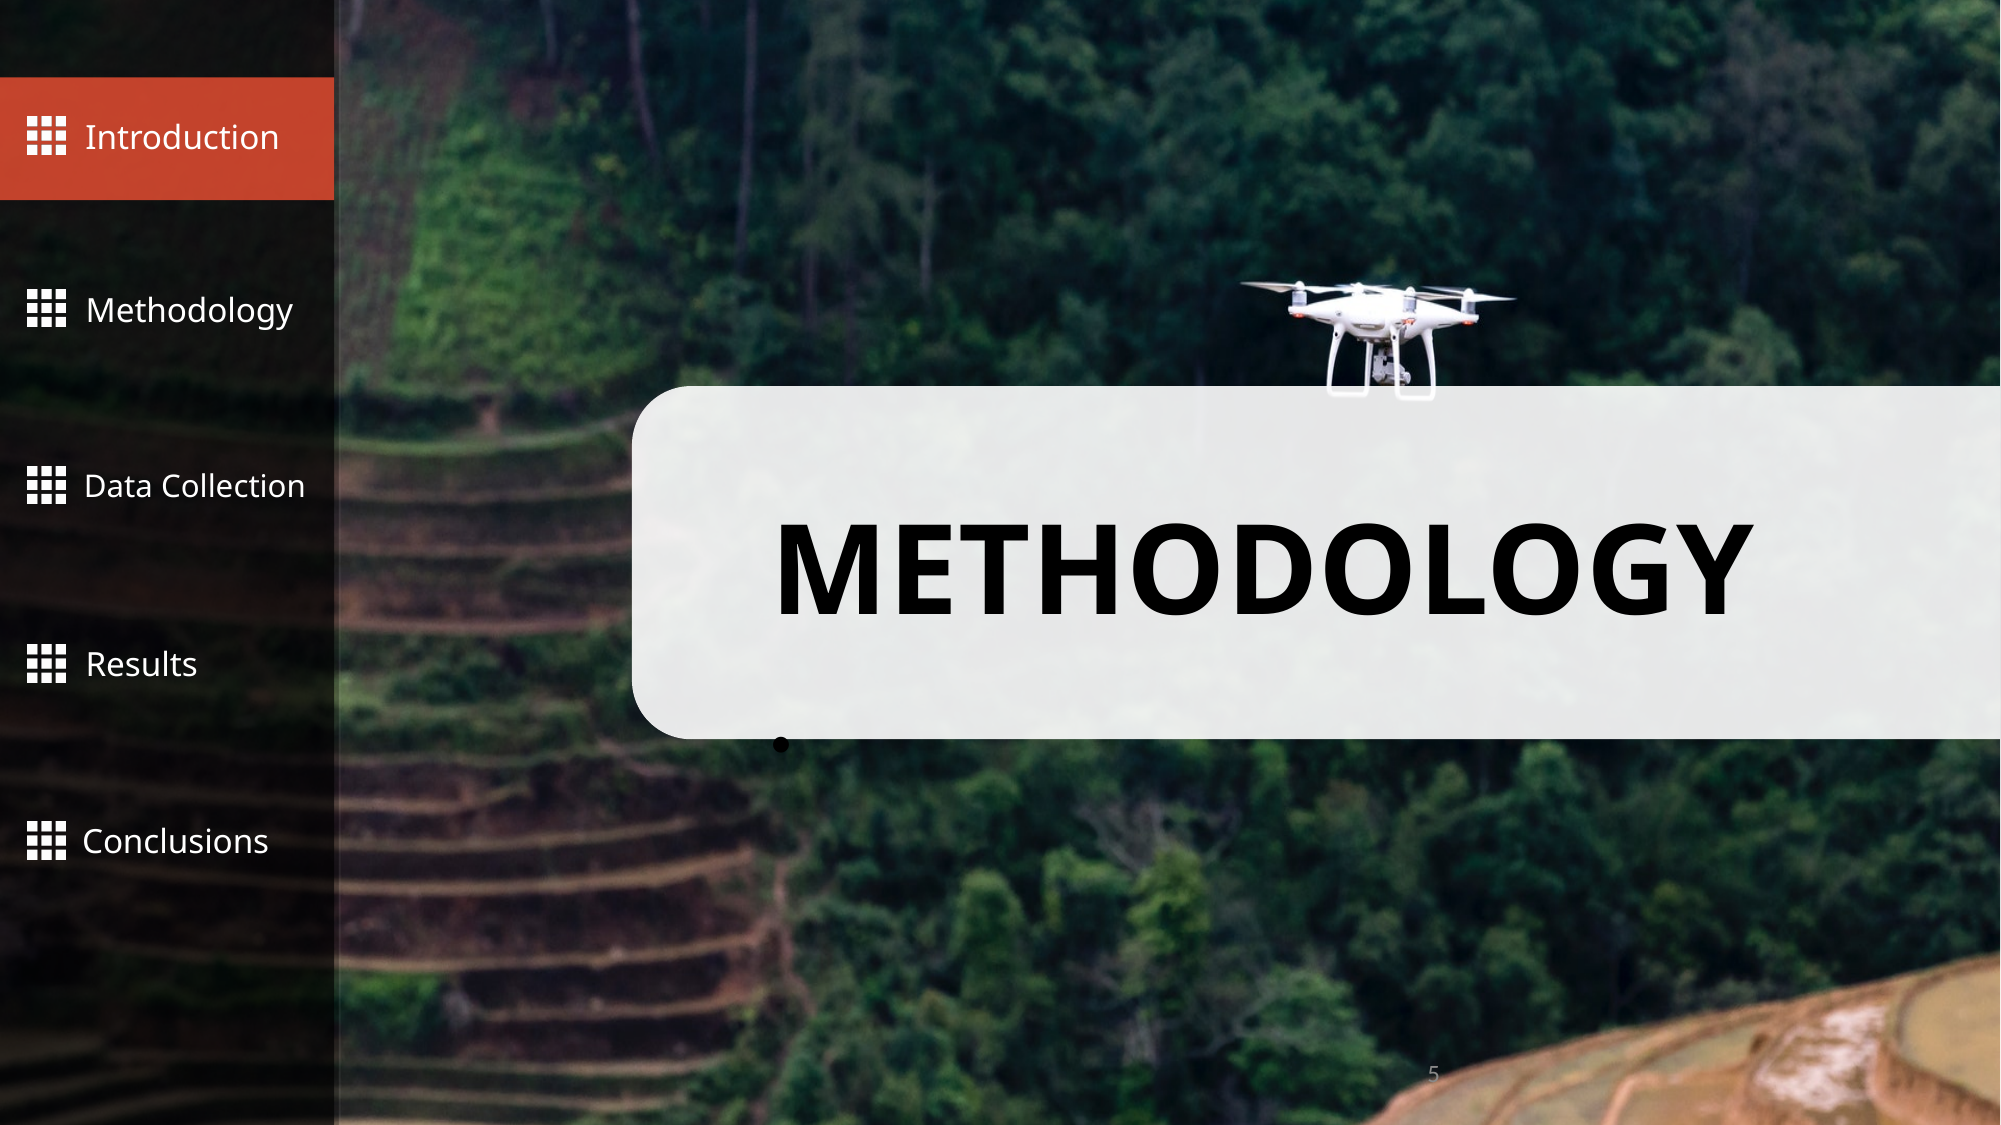

Introduction
Methodology
Data Collection
METHODOLOGY
Results
Conclusions